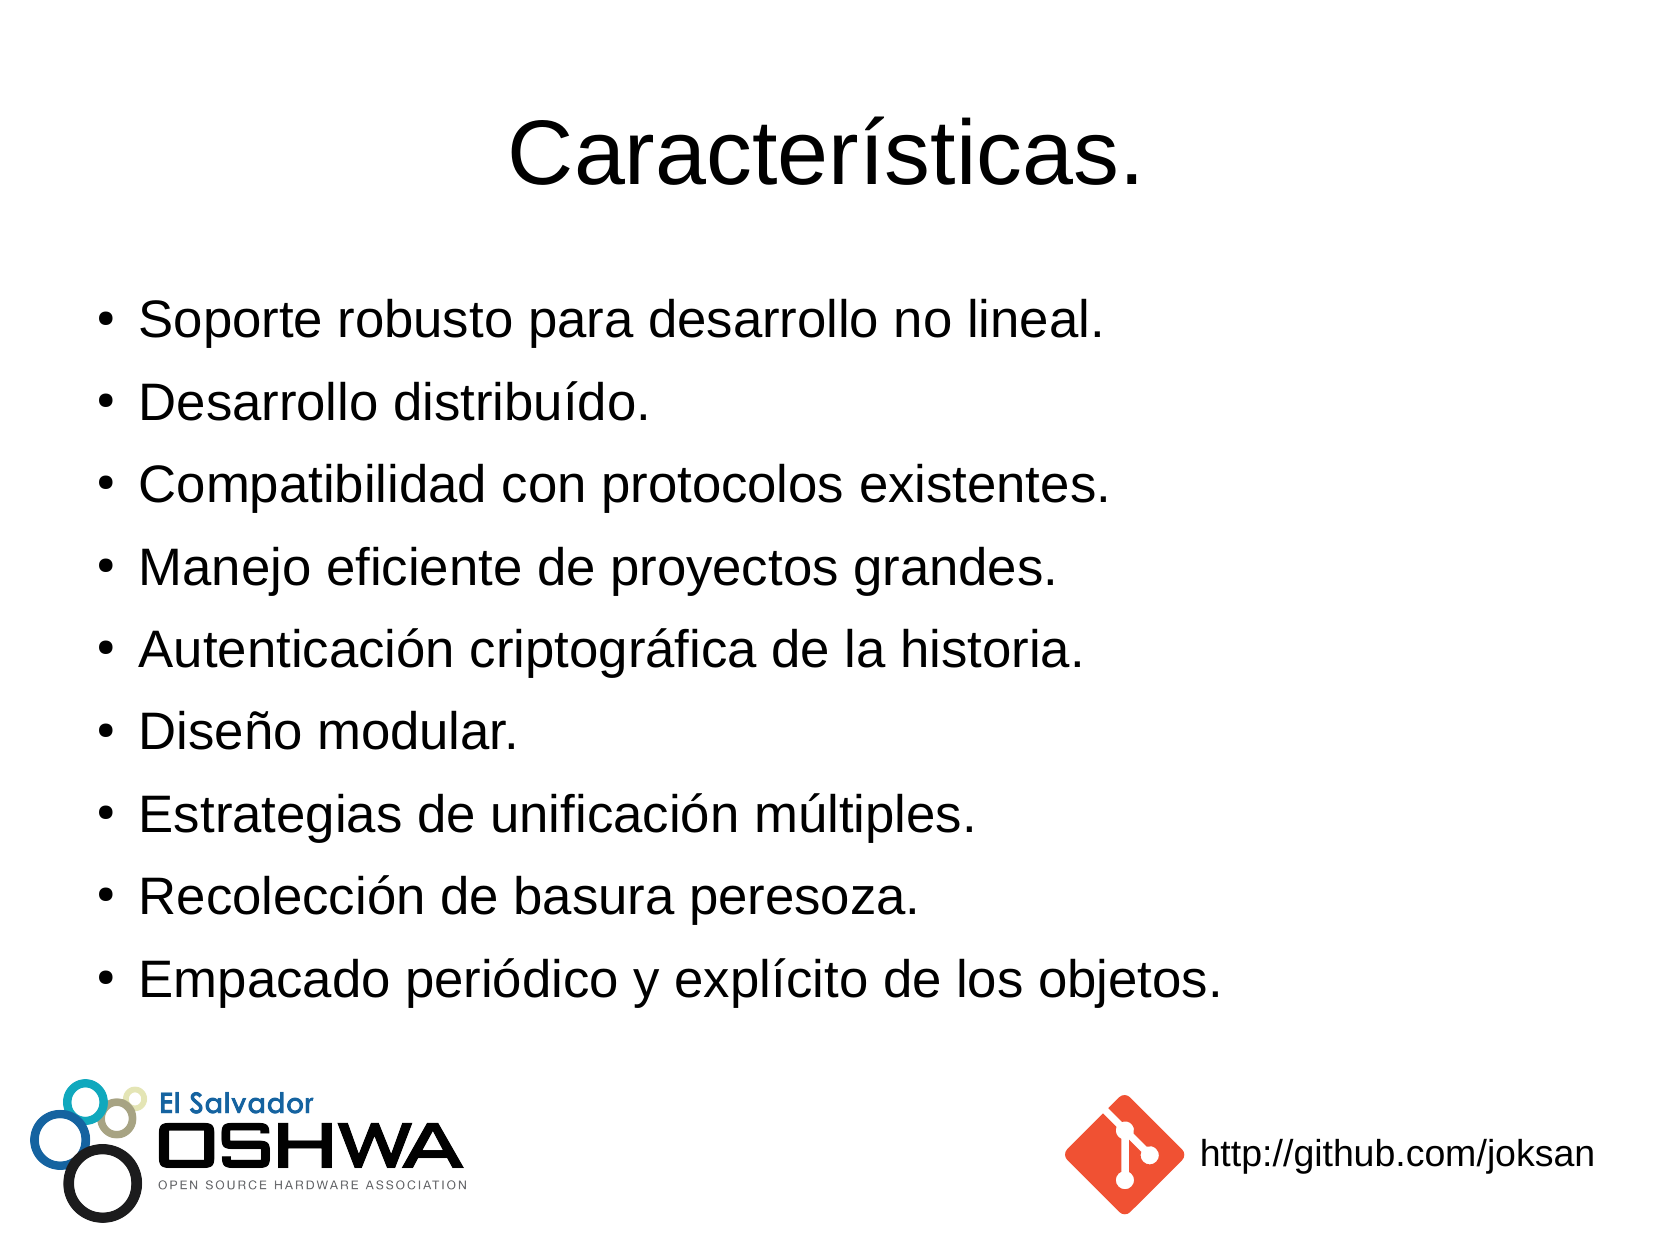

# Características.
Soporte robusto para desarrollo no lineal.
Desarrollo distribuído.
Compatibilidad con protocolos existentes.
Manejo eficiente de proyectos grandes.
Autenticación criptográfica de la historia.
Diseño modular.
Estrategias de unificación múltiples.
Recolección de basura peresoza.
Empacado periódico y explícito de los objetos.
http://github.com/joksan